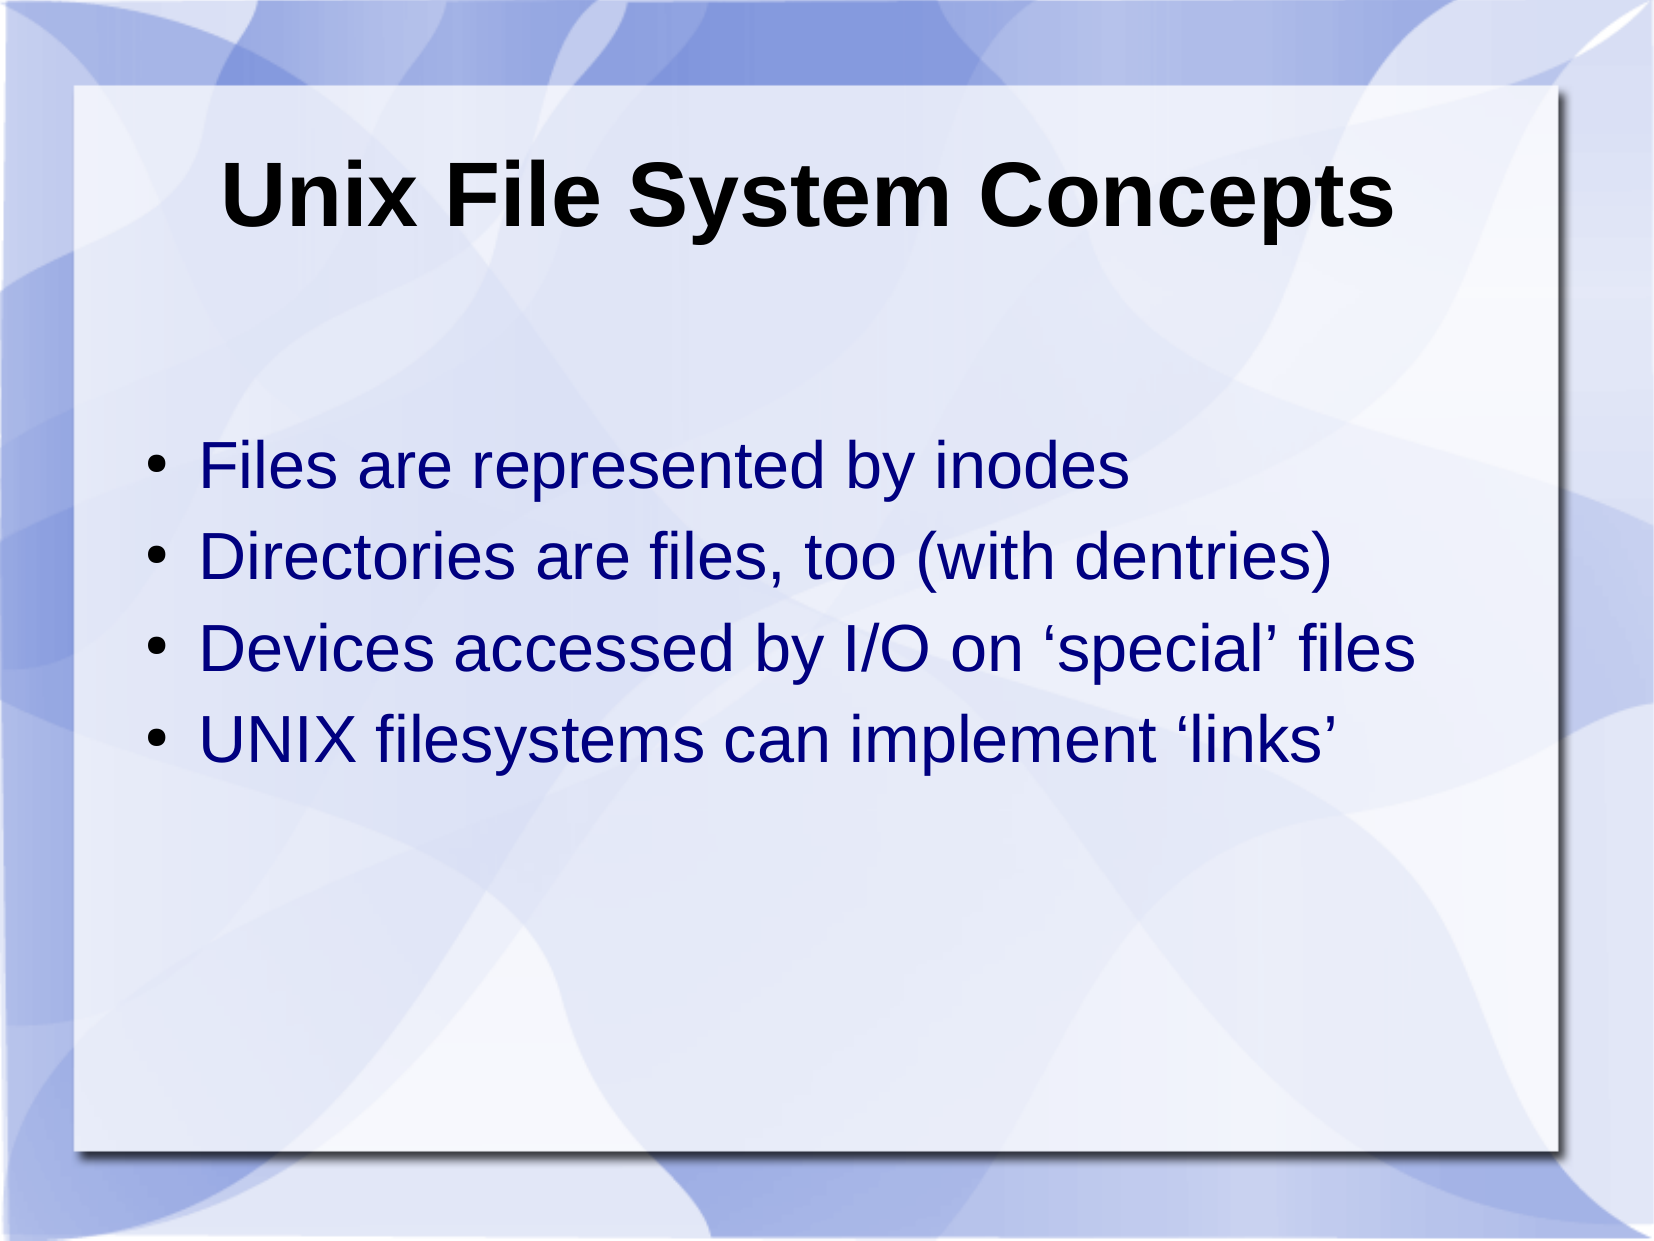

# Unix File System Concepts
Files are represented by inodes
Directories are files, too (with dentries)
Devices accessed by I/O on ‘special’ files
UNIX filesystems can implement ‘links’